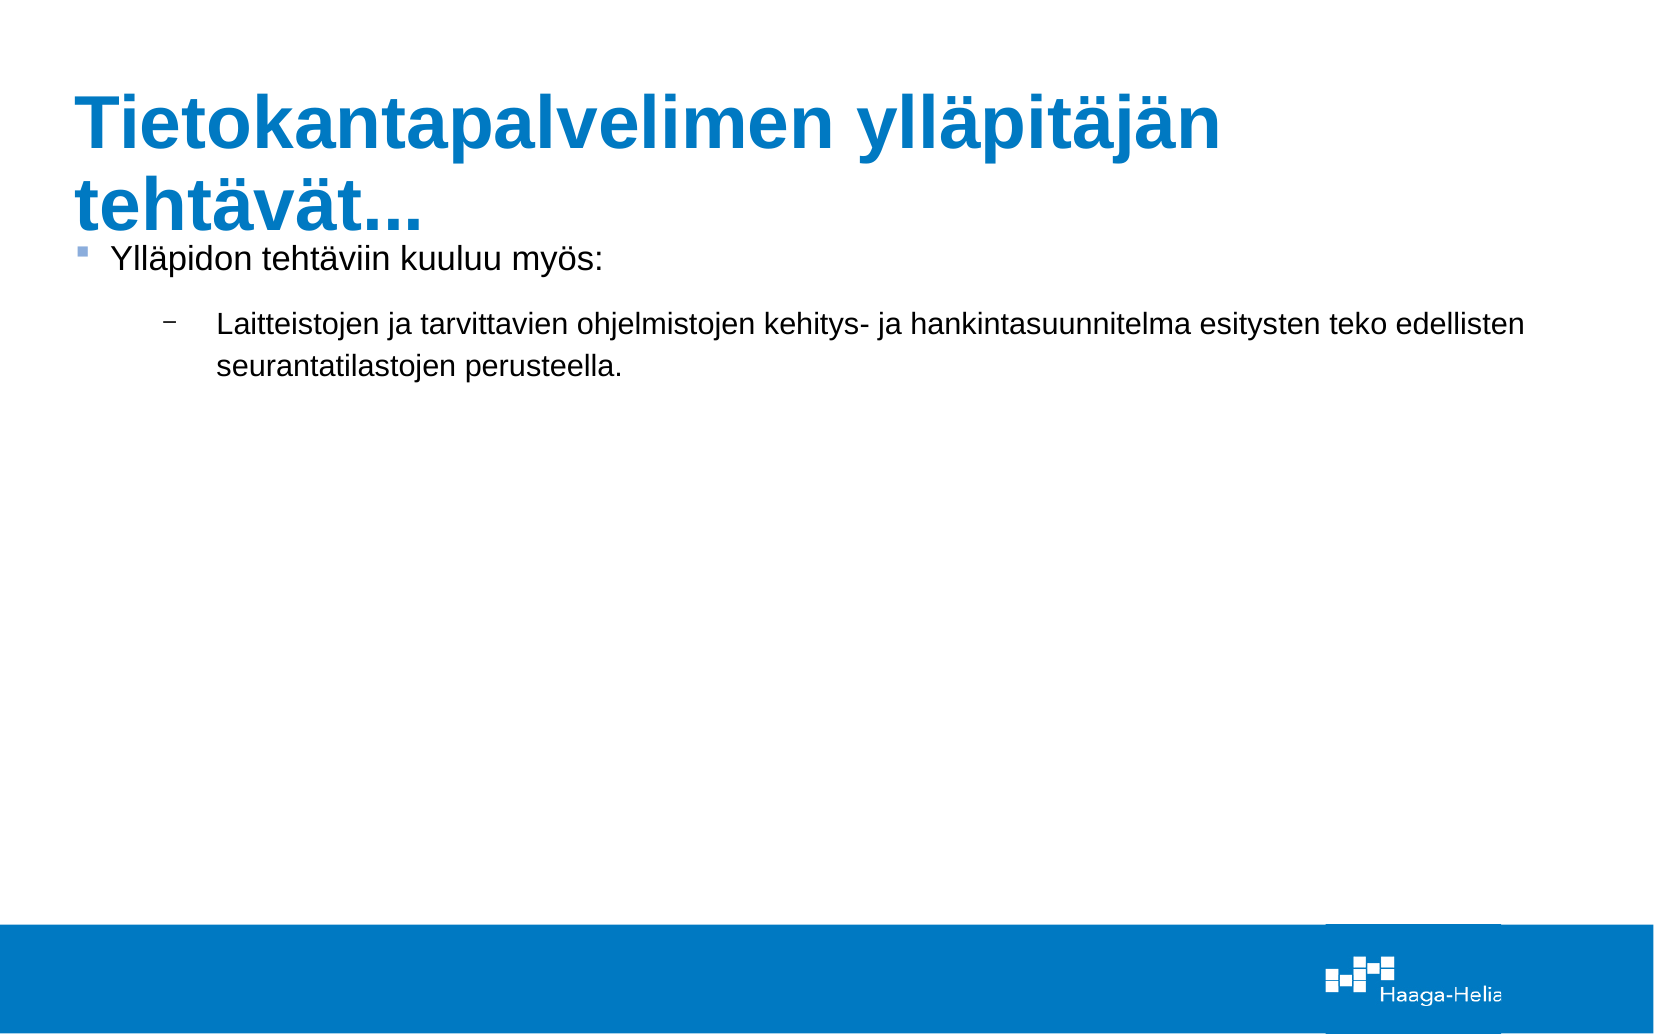

# Tietokantapalvelimen ylläpitäjän tehtävät...
Ylläpidon tehtäviin kuuluu myös:
Laitteistojen ja tarvittavien ohjelmistojen kehitys- ja hankintasuunnitelma esitysten teko edellisten seurantatilastojen perusteella.